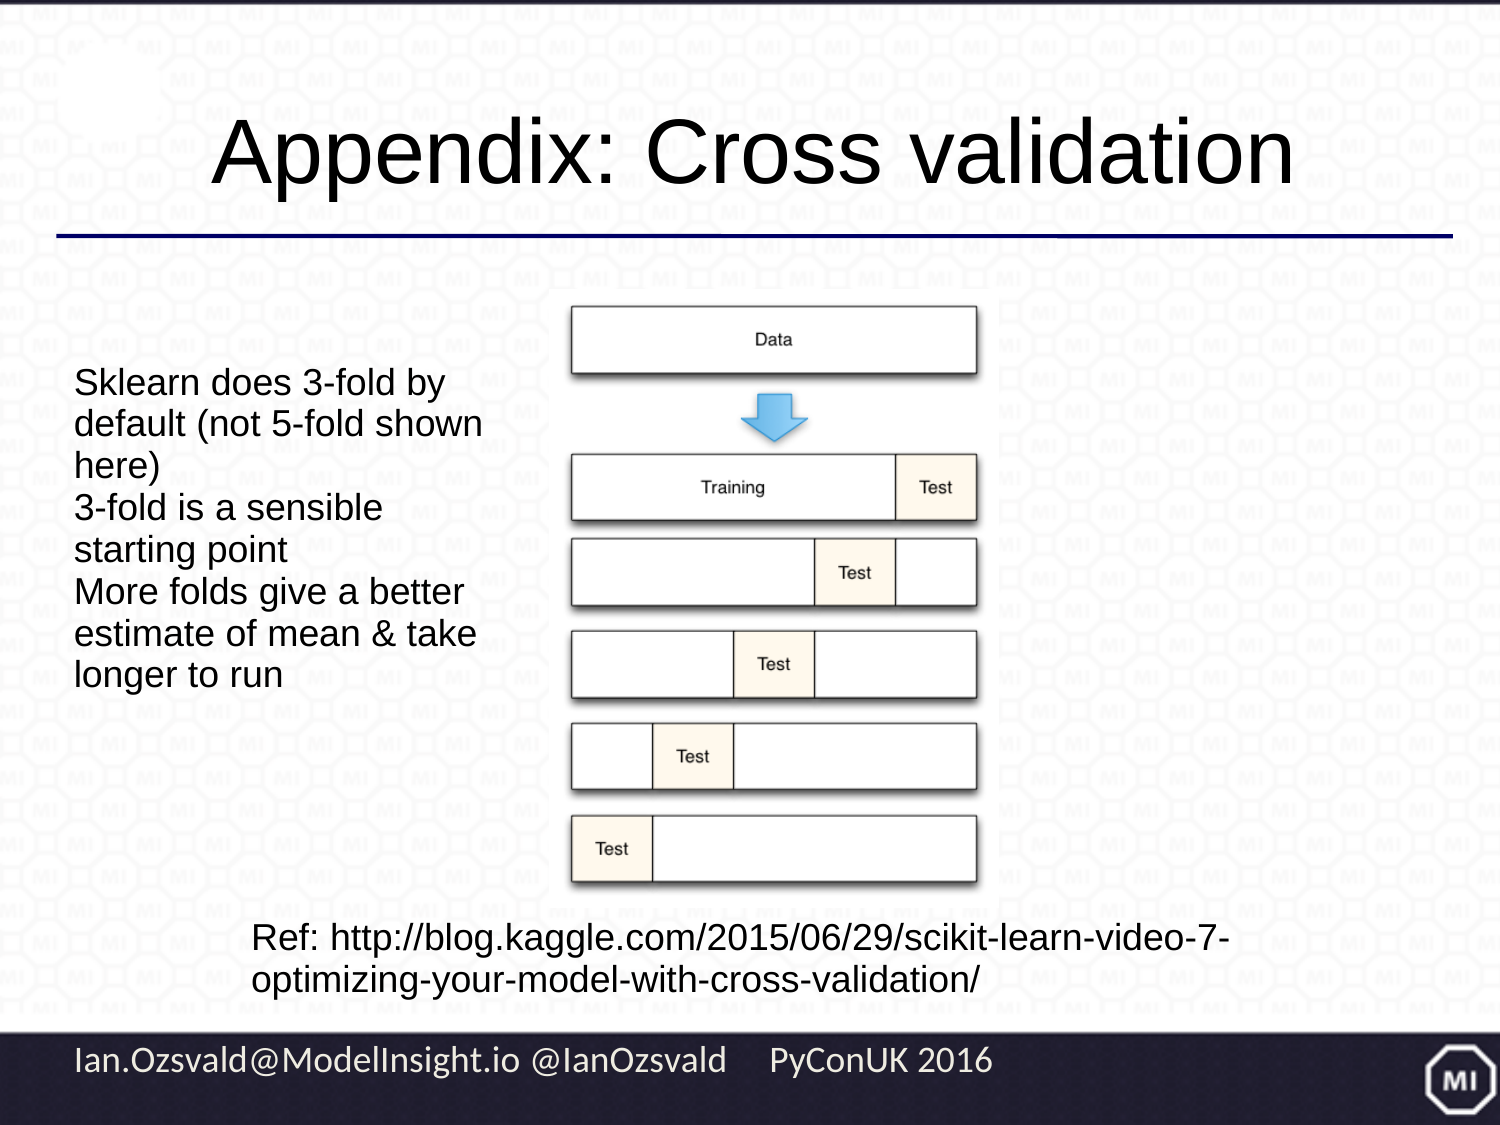

# Appendix: Cross validation
Sklearn does 3-fold by default (not 5-fold shown here)
3-fold is a sensible starting point
More folds give a better estimate of mean & take longer to run
Ref: http://blog.kaggle.com/2015/06/29/scikit-learn-video-7-optimizing-your-model-with-cross-validation/